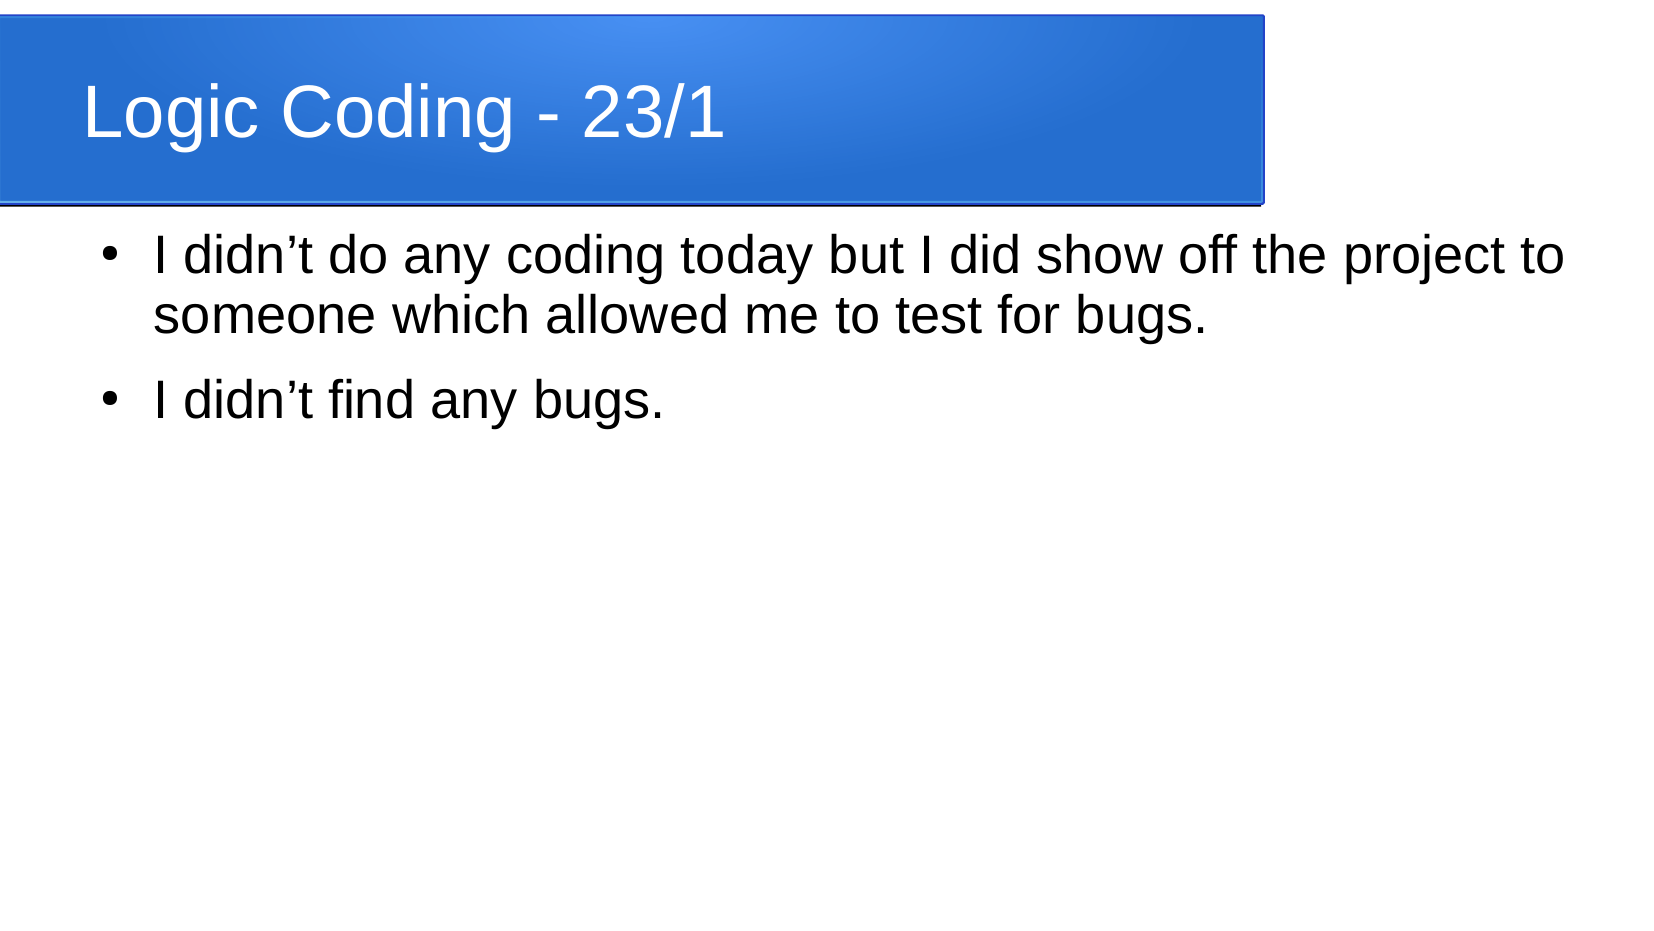

# Logic Coding - 23/1
I didn’t do any coding today but I did show off the project to someone which allowed me to test for bugs.
I didn’t find any bugs.